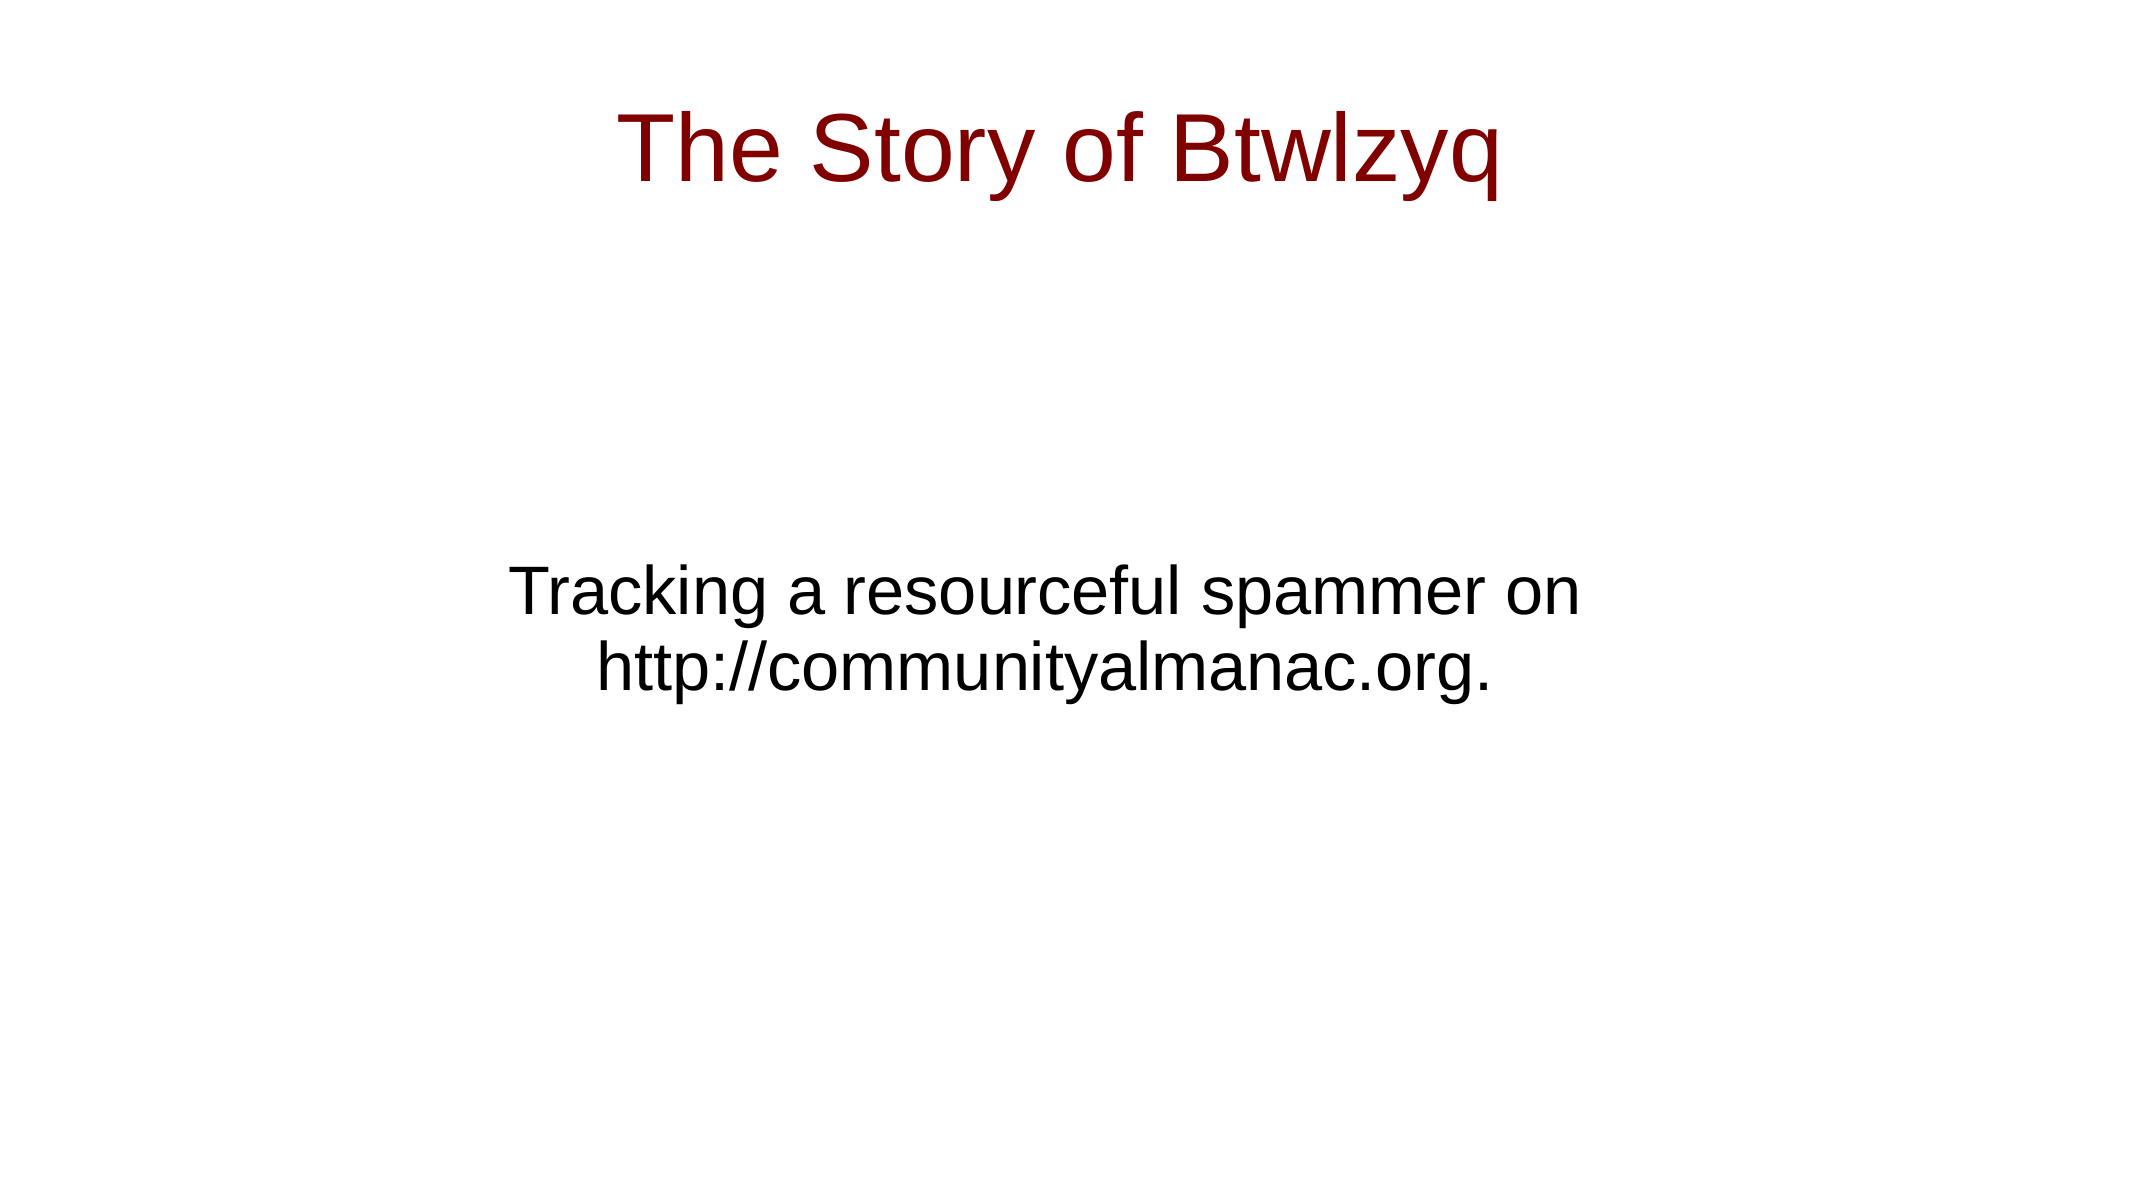

# The Story of Btwlzyq
Tracking a resourceful spammer on http://communityalmanac.org.